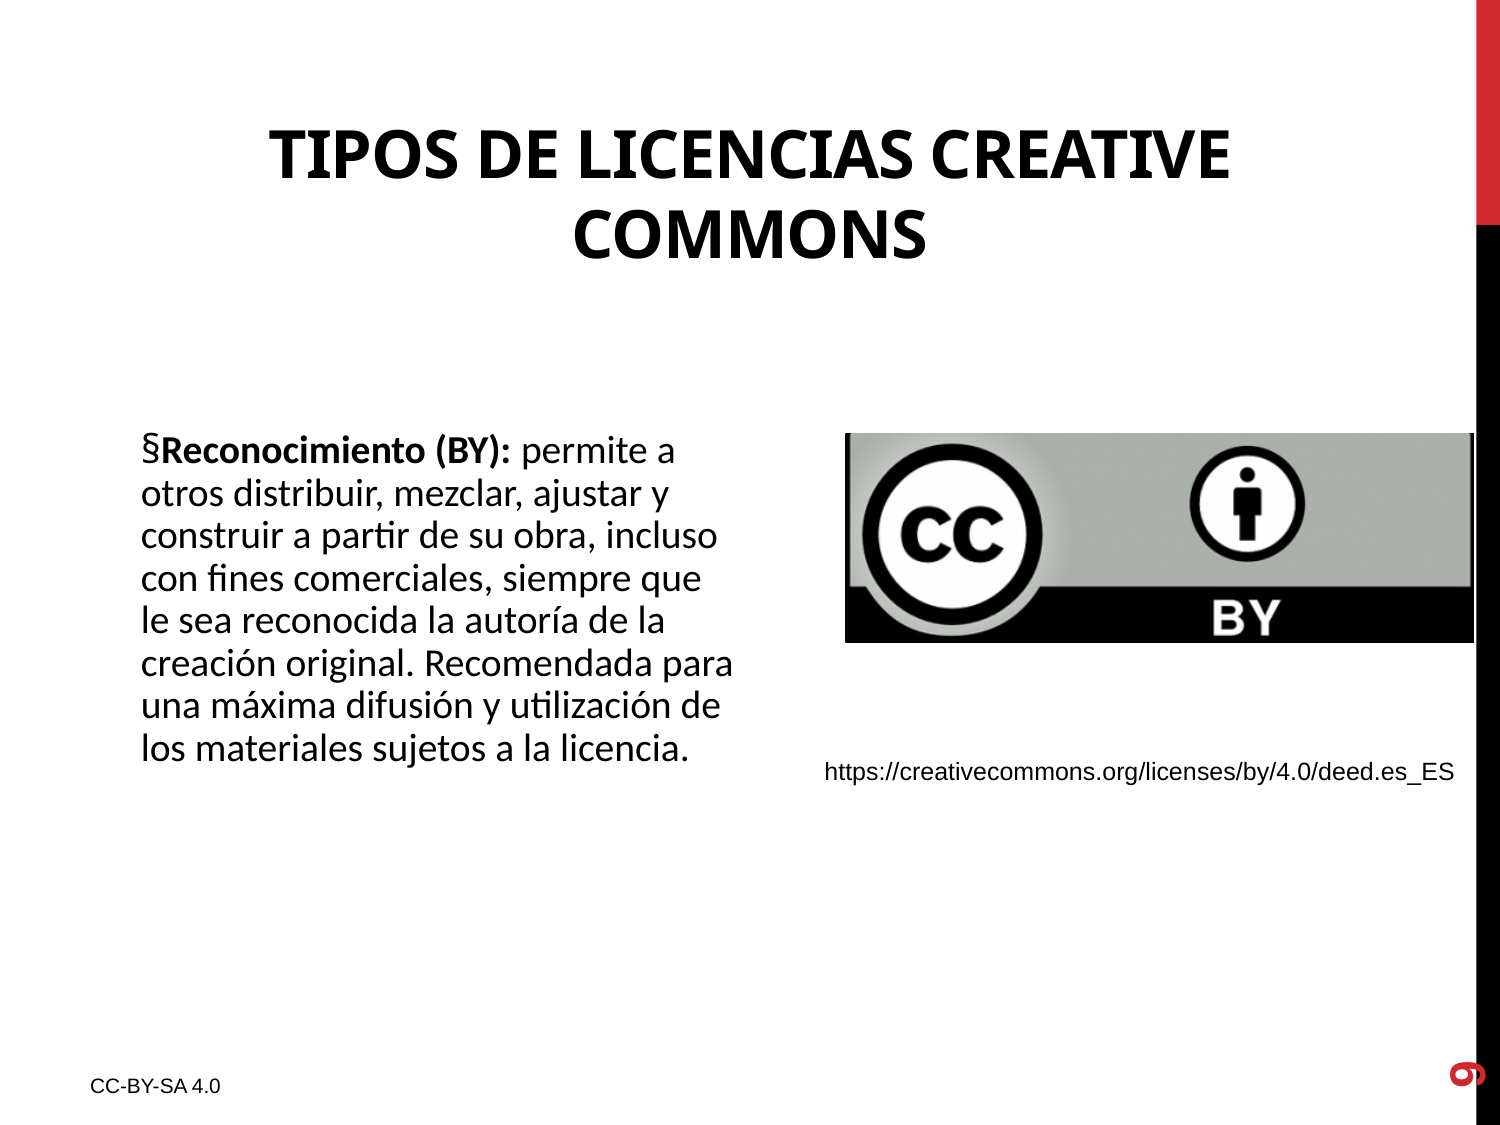

# Tipos de licencias Creative Commons
Reconocimiento (BY): permite a otros distribuir, mezclar, ajustar y construir a partir de su obra, incluso con fines comerciales, siempre que le sea reconocida la autoría de la creación original. Recomendada para una máxima difusión y utilización de los materiales sujetos a la licencia.
https://creativecommons.org/licenses/by/4.0/deed.es_ES
CC-BY-SA 4.0